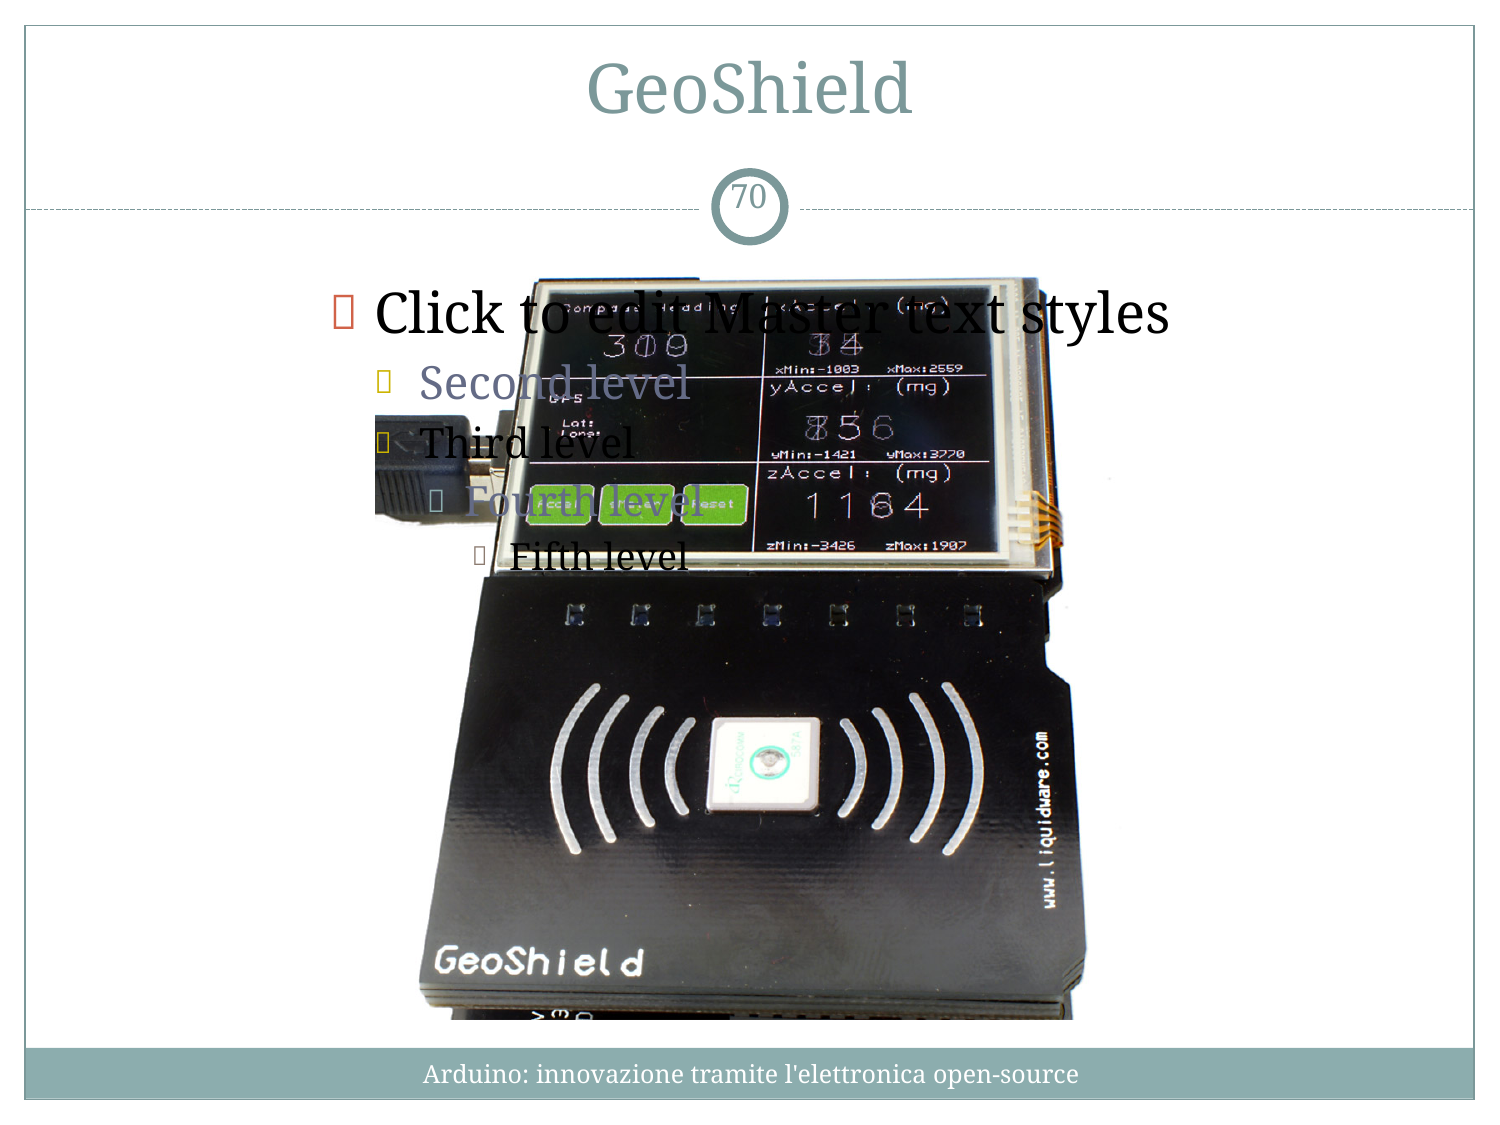

# GeoShield
Click to edit Master text styles
Second level
Third level
Fourth level
Fifth level
Arduino: innovazione tramite l'elettronica open-source